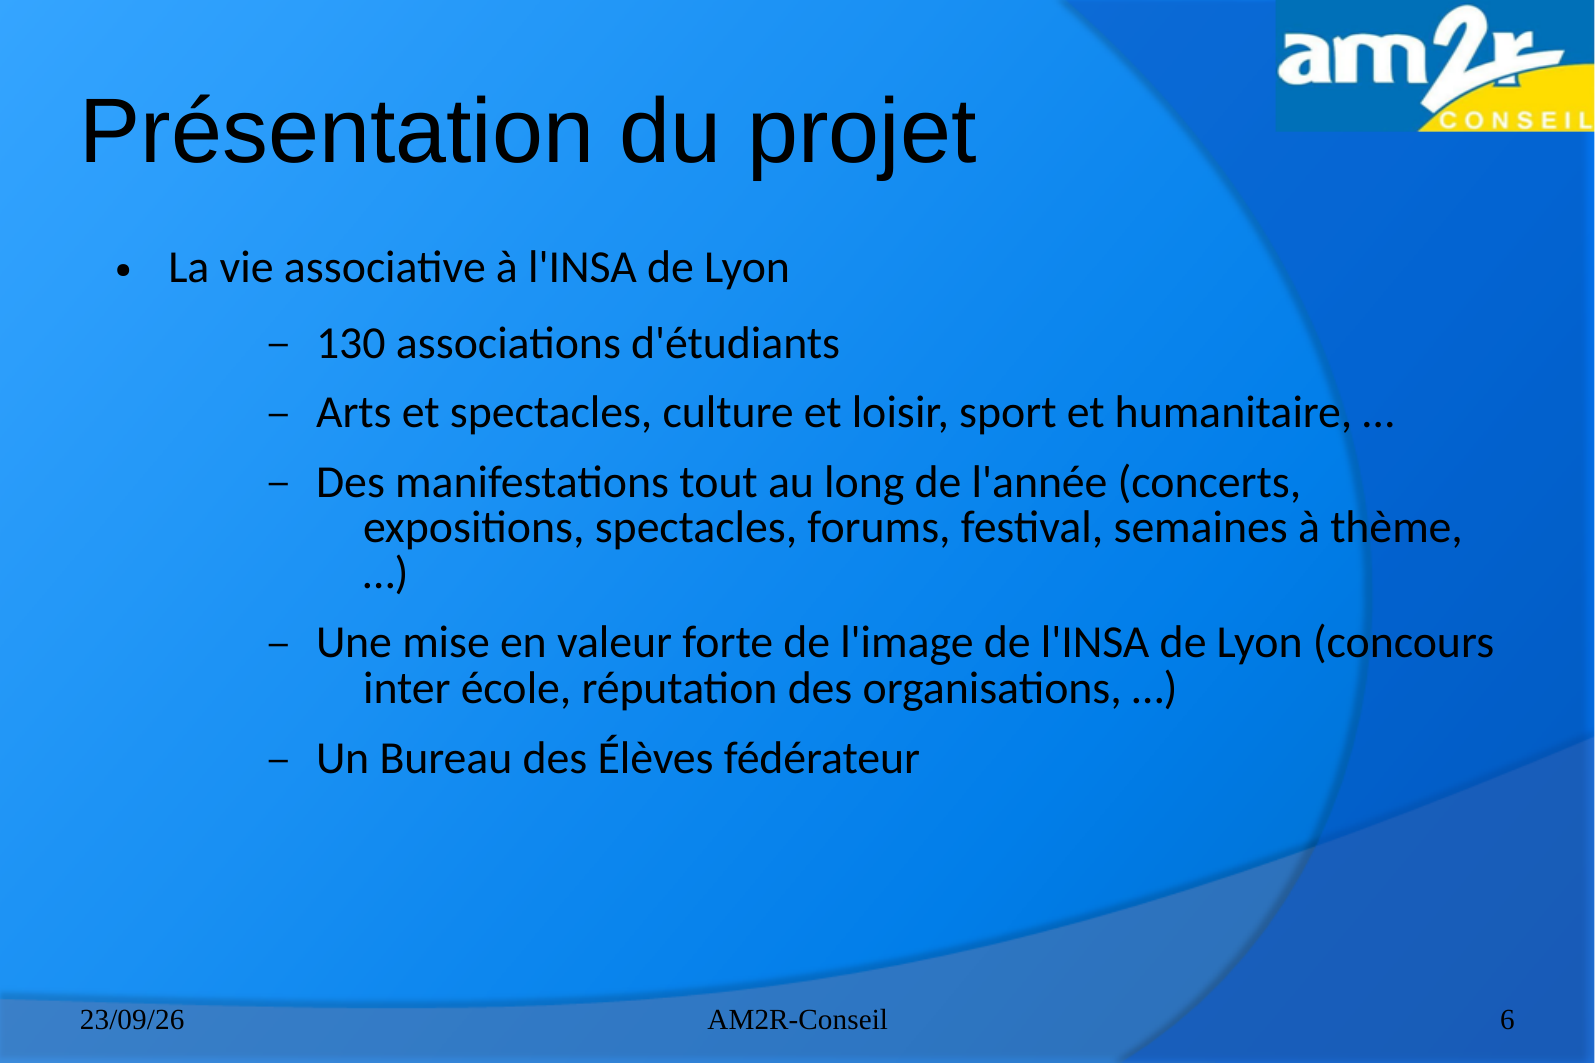

# Présentation du projet
La vie associative à l'INSA de Lyon
130 associations d'étudiants
Arts et spectacles, culture et loisir, sport et humanitaire, …
Des manifestations tout au long de l'année (concerts, expositions, spectacles, forums, festival, semaines à thème, …)
Une mise en valeur forte de l'image de l'INSA de Lyon (concours inter école, réputation des organisations, …)
Un Bureau des Élèves fédérateur
AM2R-Conseil
6